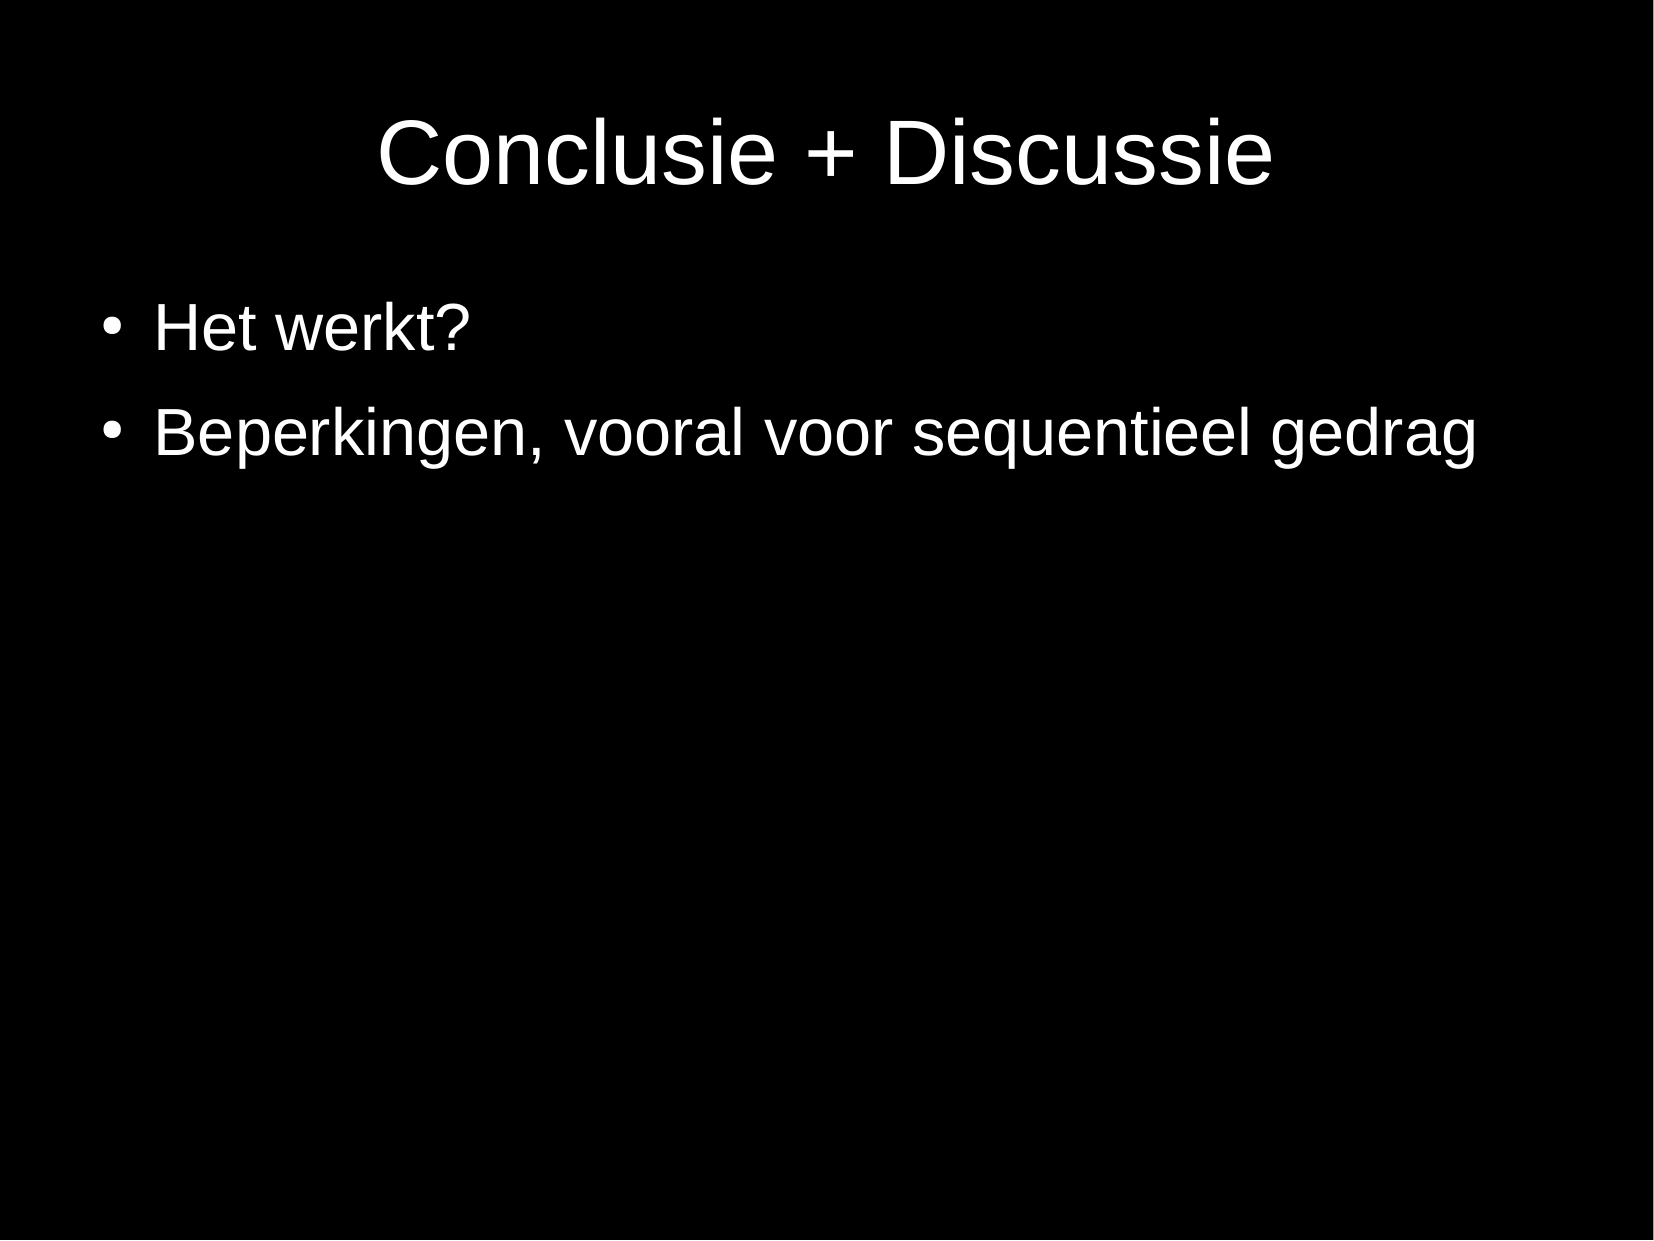

# Conclusie + Discussie
Het werkt?
Beperkingen, vooral voor sequentieel gedrag